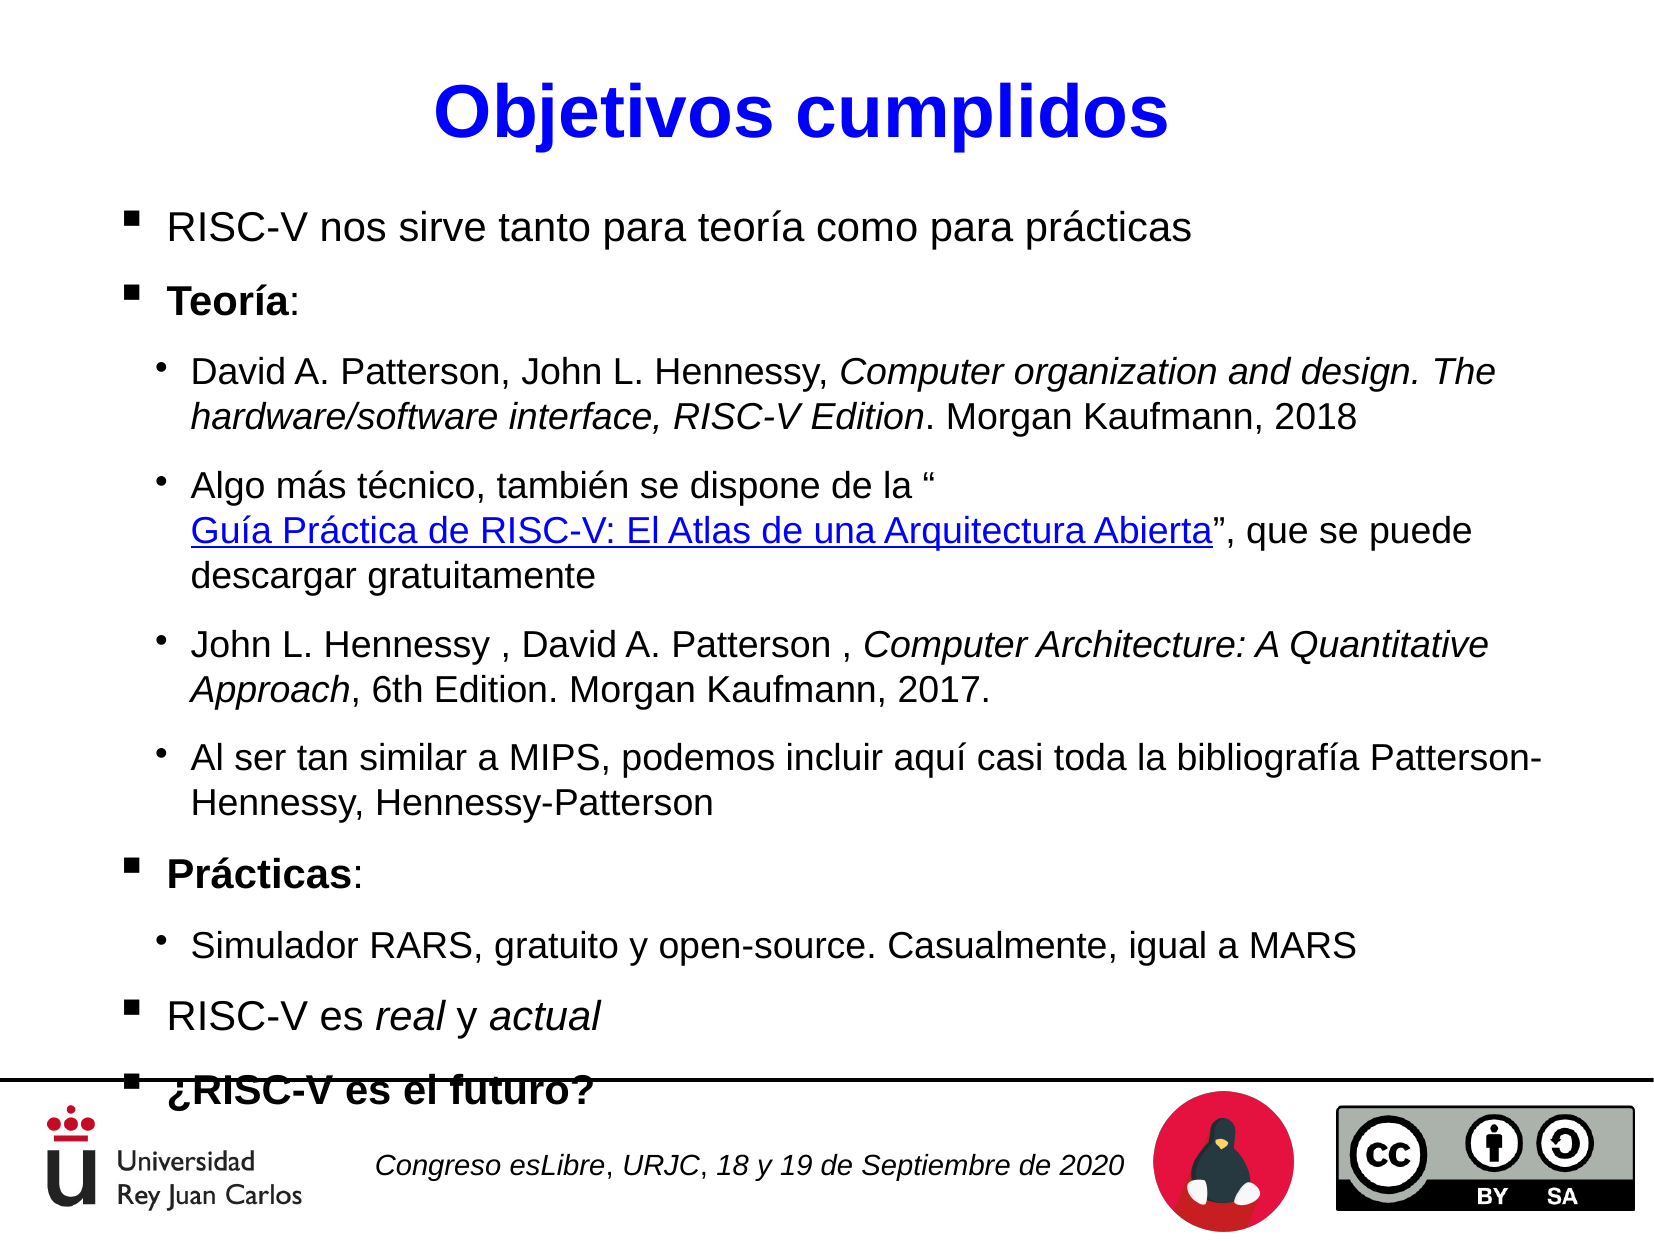

Objetivos cumplidos
RISC-V nos sirve tanto para teoría como para prácticas
Teoría:
David A. Patterson, John L. Hennessy, Computer organization and design. The hardware/software interface, RISC-V Edition. Morgan Kaufmann, 2018
Algo más técnico, también se dispone de la “Guía Práctica de RISC-V: El Atlas de una Arquitectura Abierta”, que se puede descargar gratuitamente
John L. Hennessy , David A. Patterson , Computer Architecture: A Quantitative Approach, 6th Edition. Morgan Kaufmann, 2017.
Al ser tan similar a MIPS, podemos incluir aquí casi toda la bibliografía Patterson-Hennessy, Hennessy-Patterson
Prácticas:
Simulador RARS, gratuito y open-source. Casualmente, igual a MARS
RISC-V es real y actual
¿RISC-V es el futuro?
Congreso esLibre, URJC, 18 y 19 de Septiembre de 2020